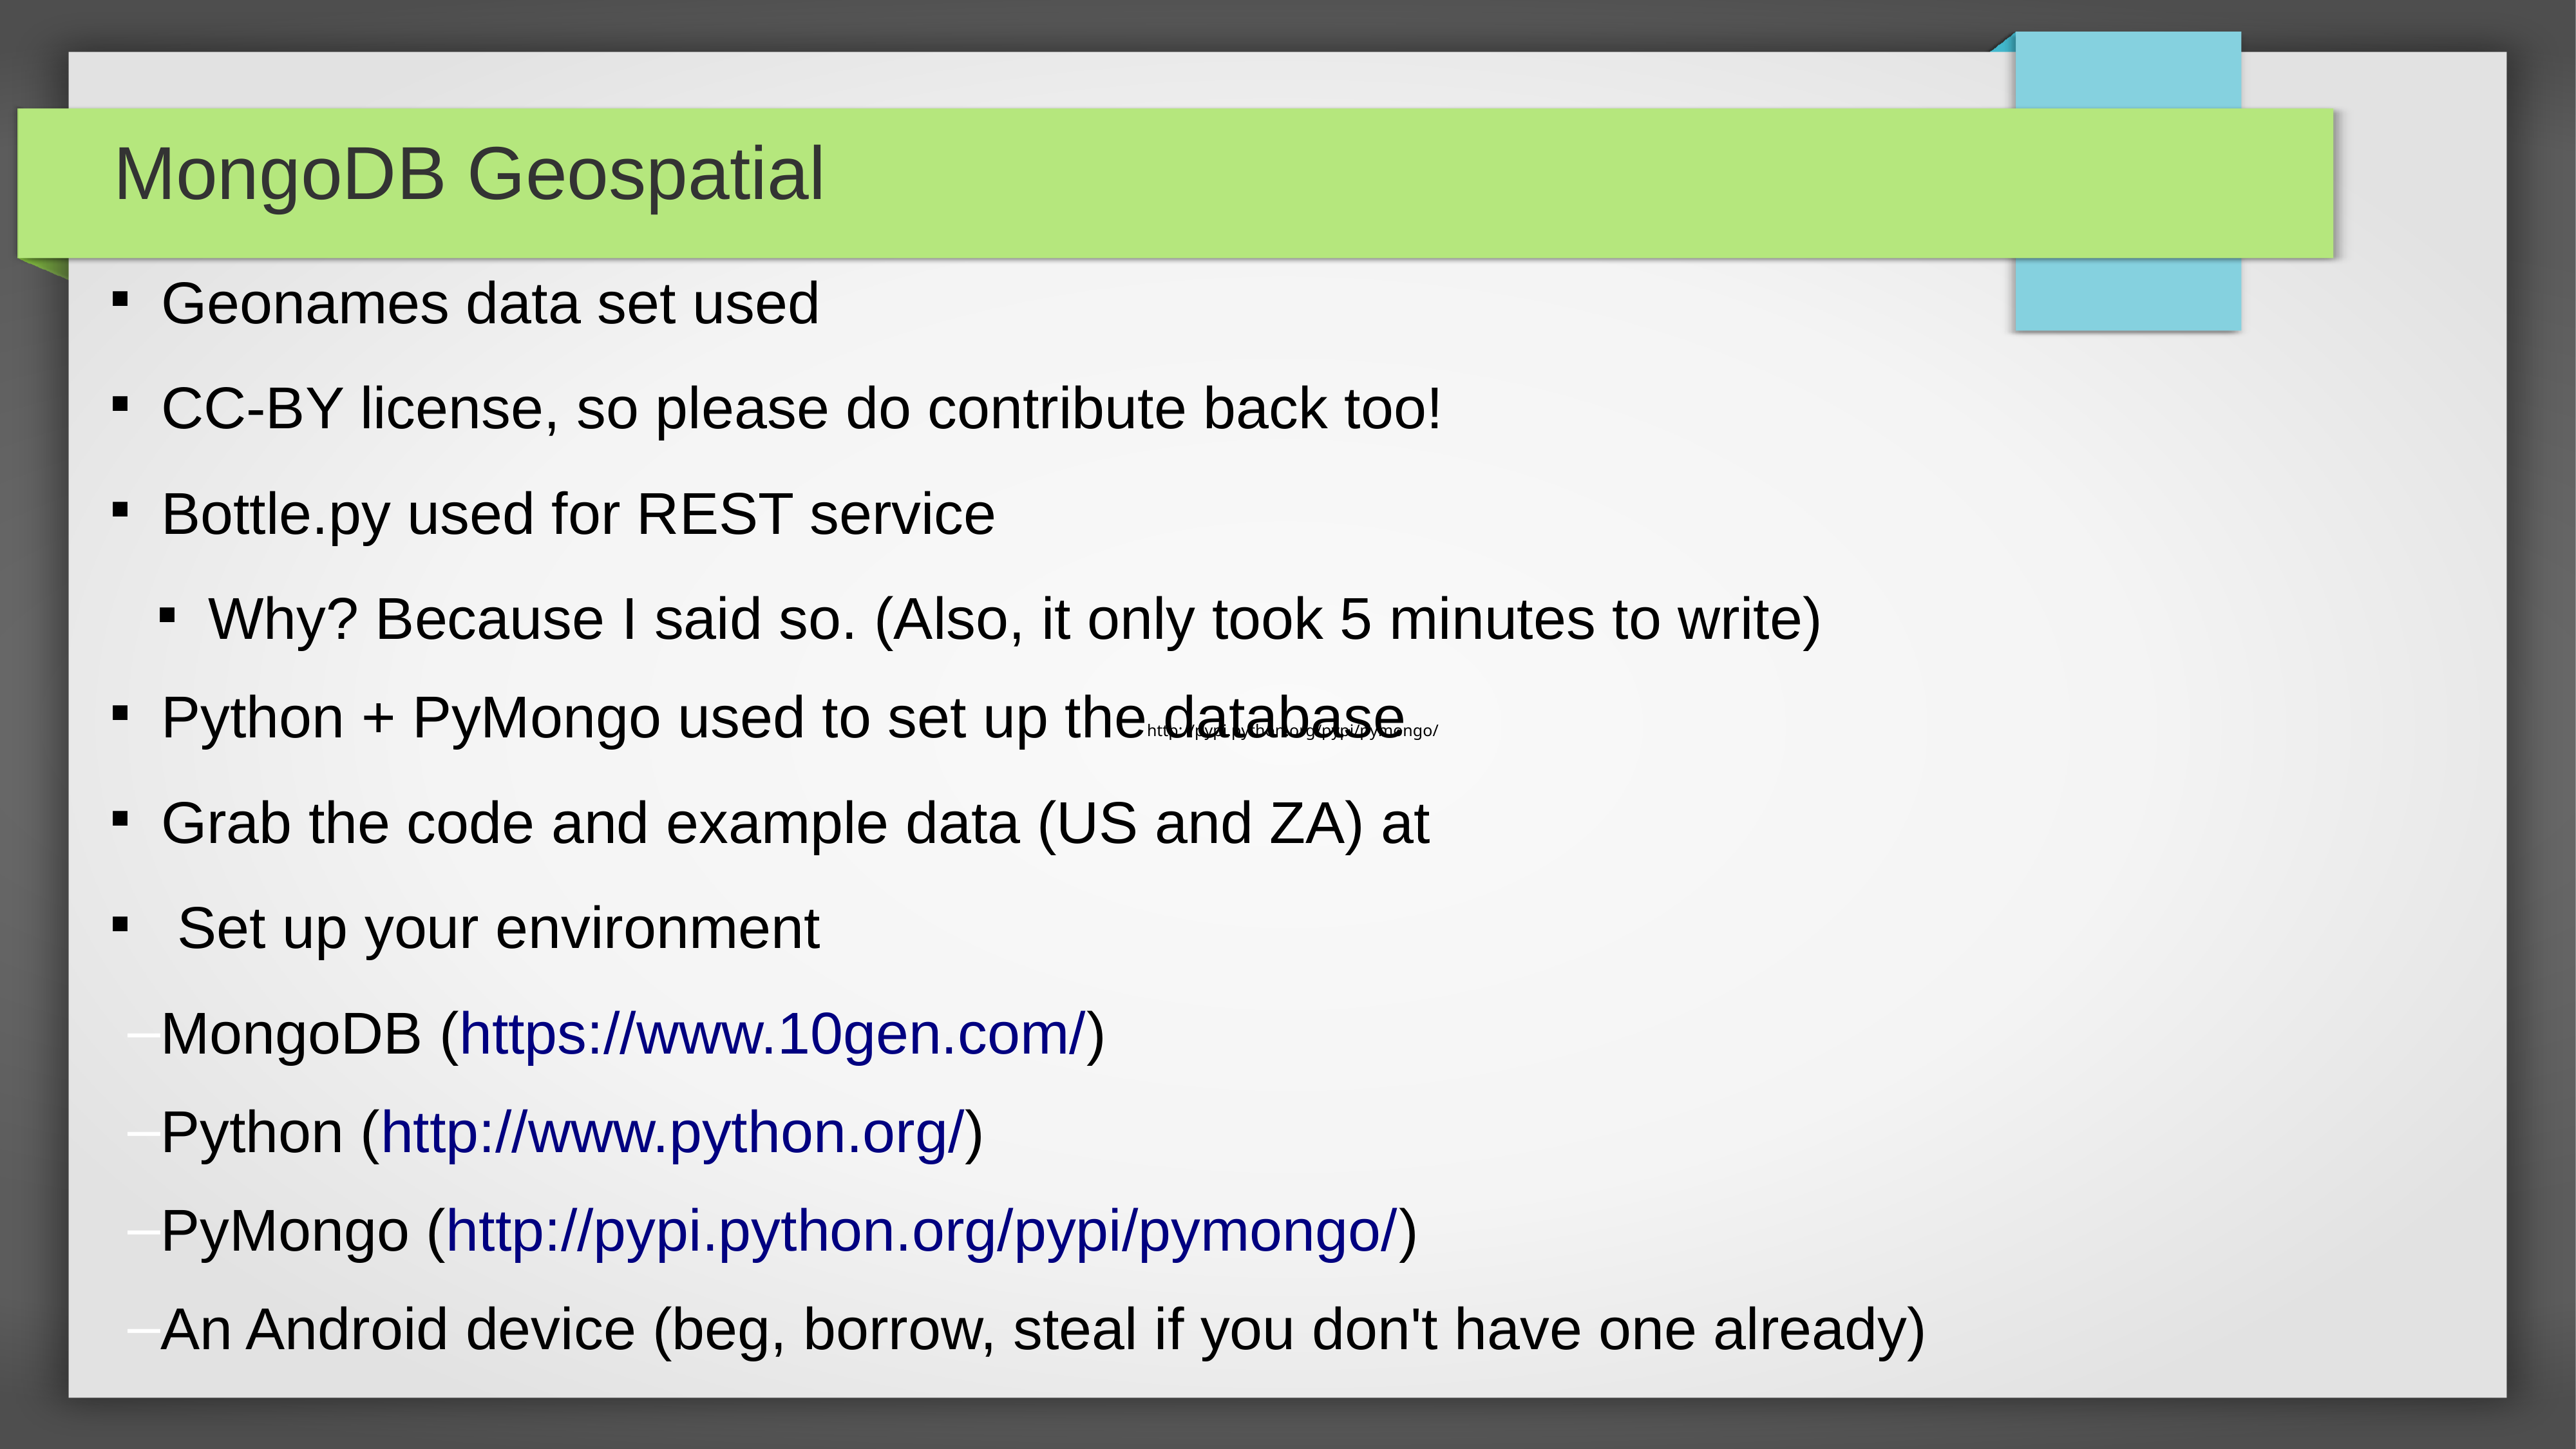

# MongoDB Geospatial
Geonames data set used
CC-BY license, so please do contribute back too!
Bottle.py used for REST service
Why? Because I said so. (Also, it only took 5 minutes to write)
Python + PyMongo used to set up the database
Grab the code and example data (US and ZA) at
 Set up your environment
MongoDB (https://www.10gen.com/)
Python (http://www.python.org/)
PyMongo (http://pypi.python.org/pypi/pymongo/)
An Android device (beg, borrow, steal if you don't have one already)
http://pypi.python.org/pypi/pymongo/